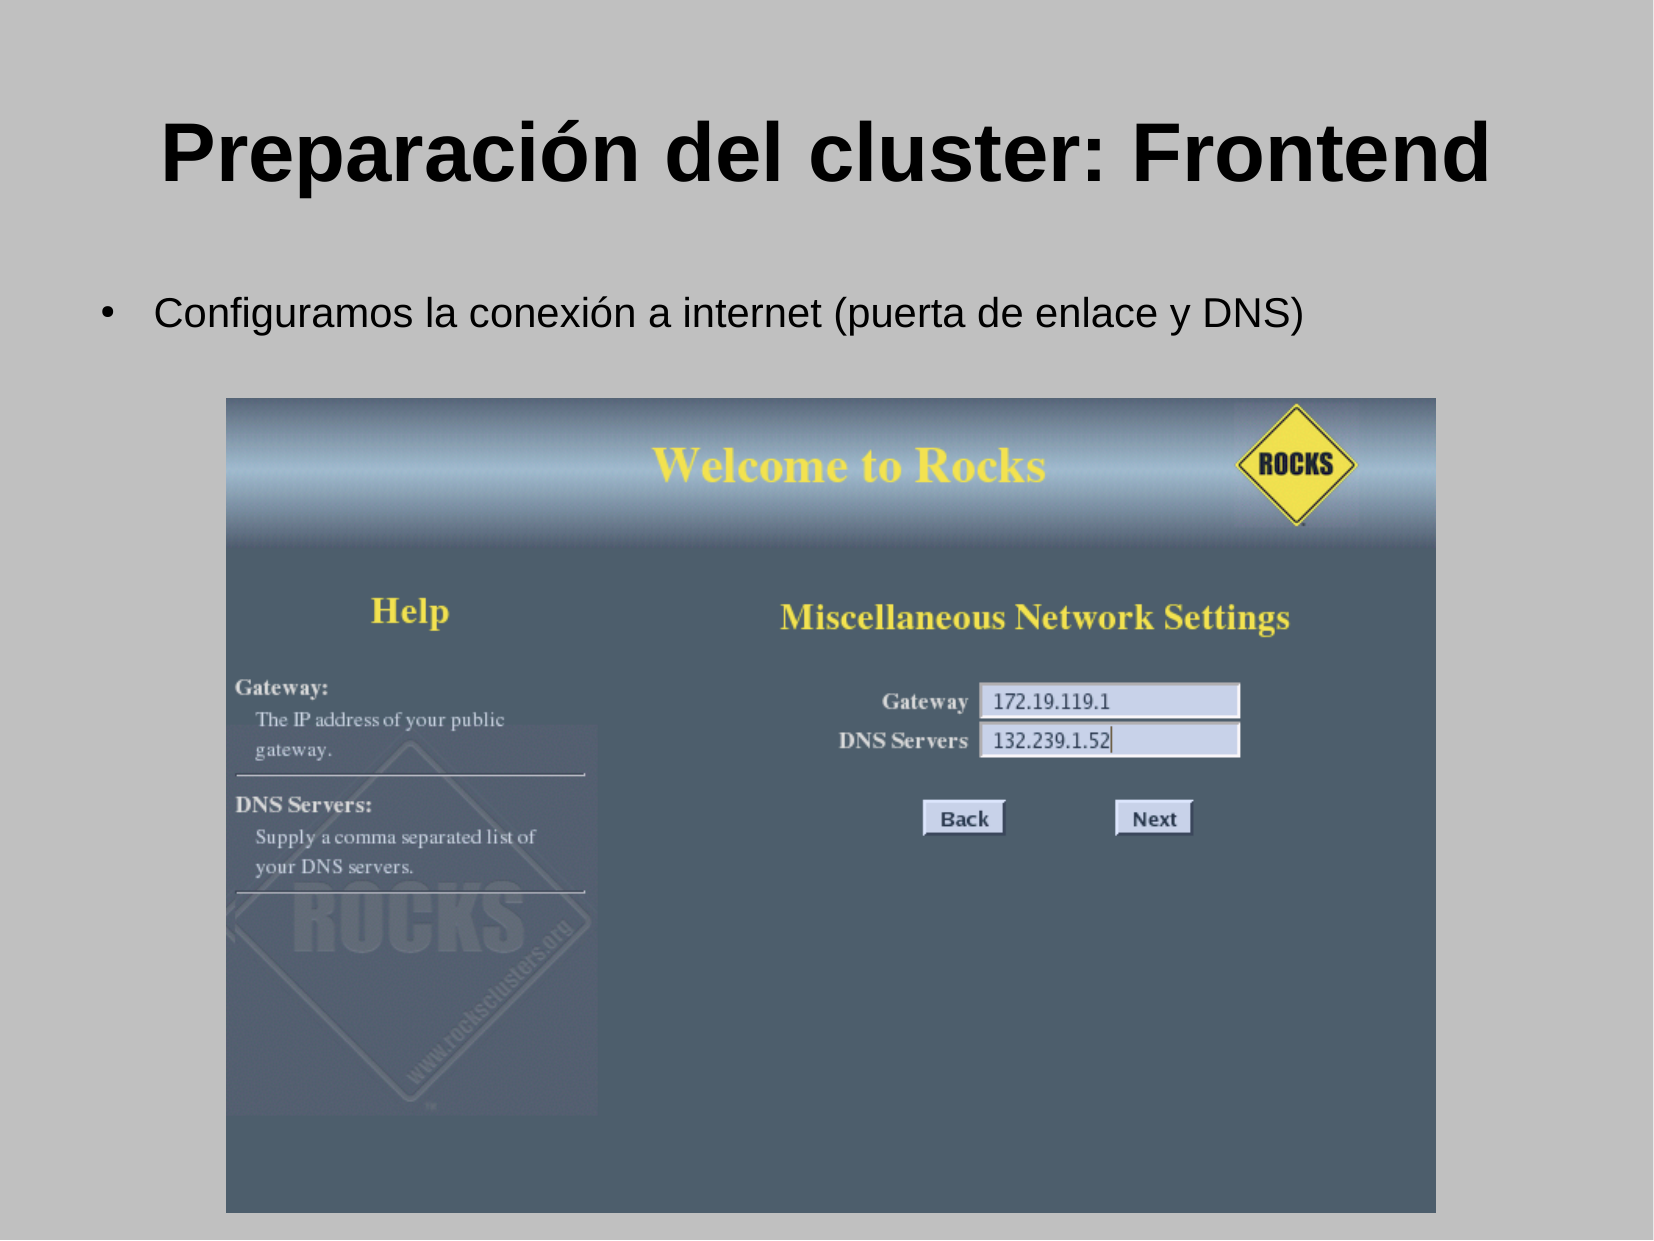

# Preparación del cluster: Frontend
Configuramos la conexión a internet (puerta de enlace y DNS)